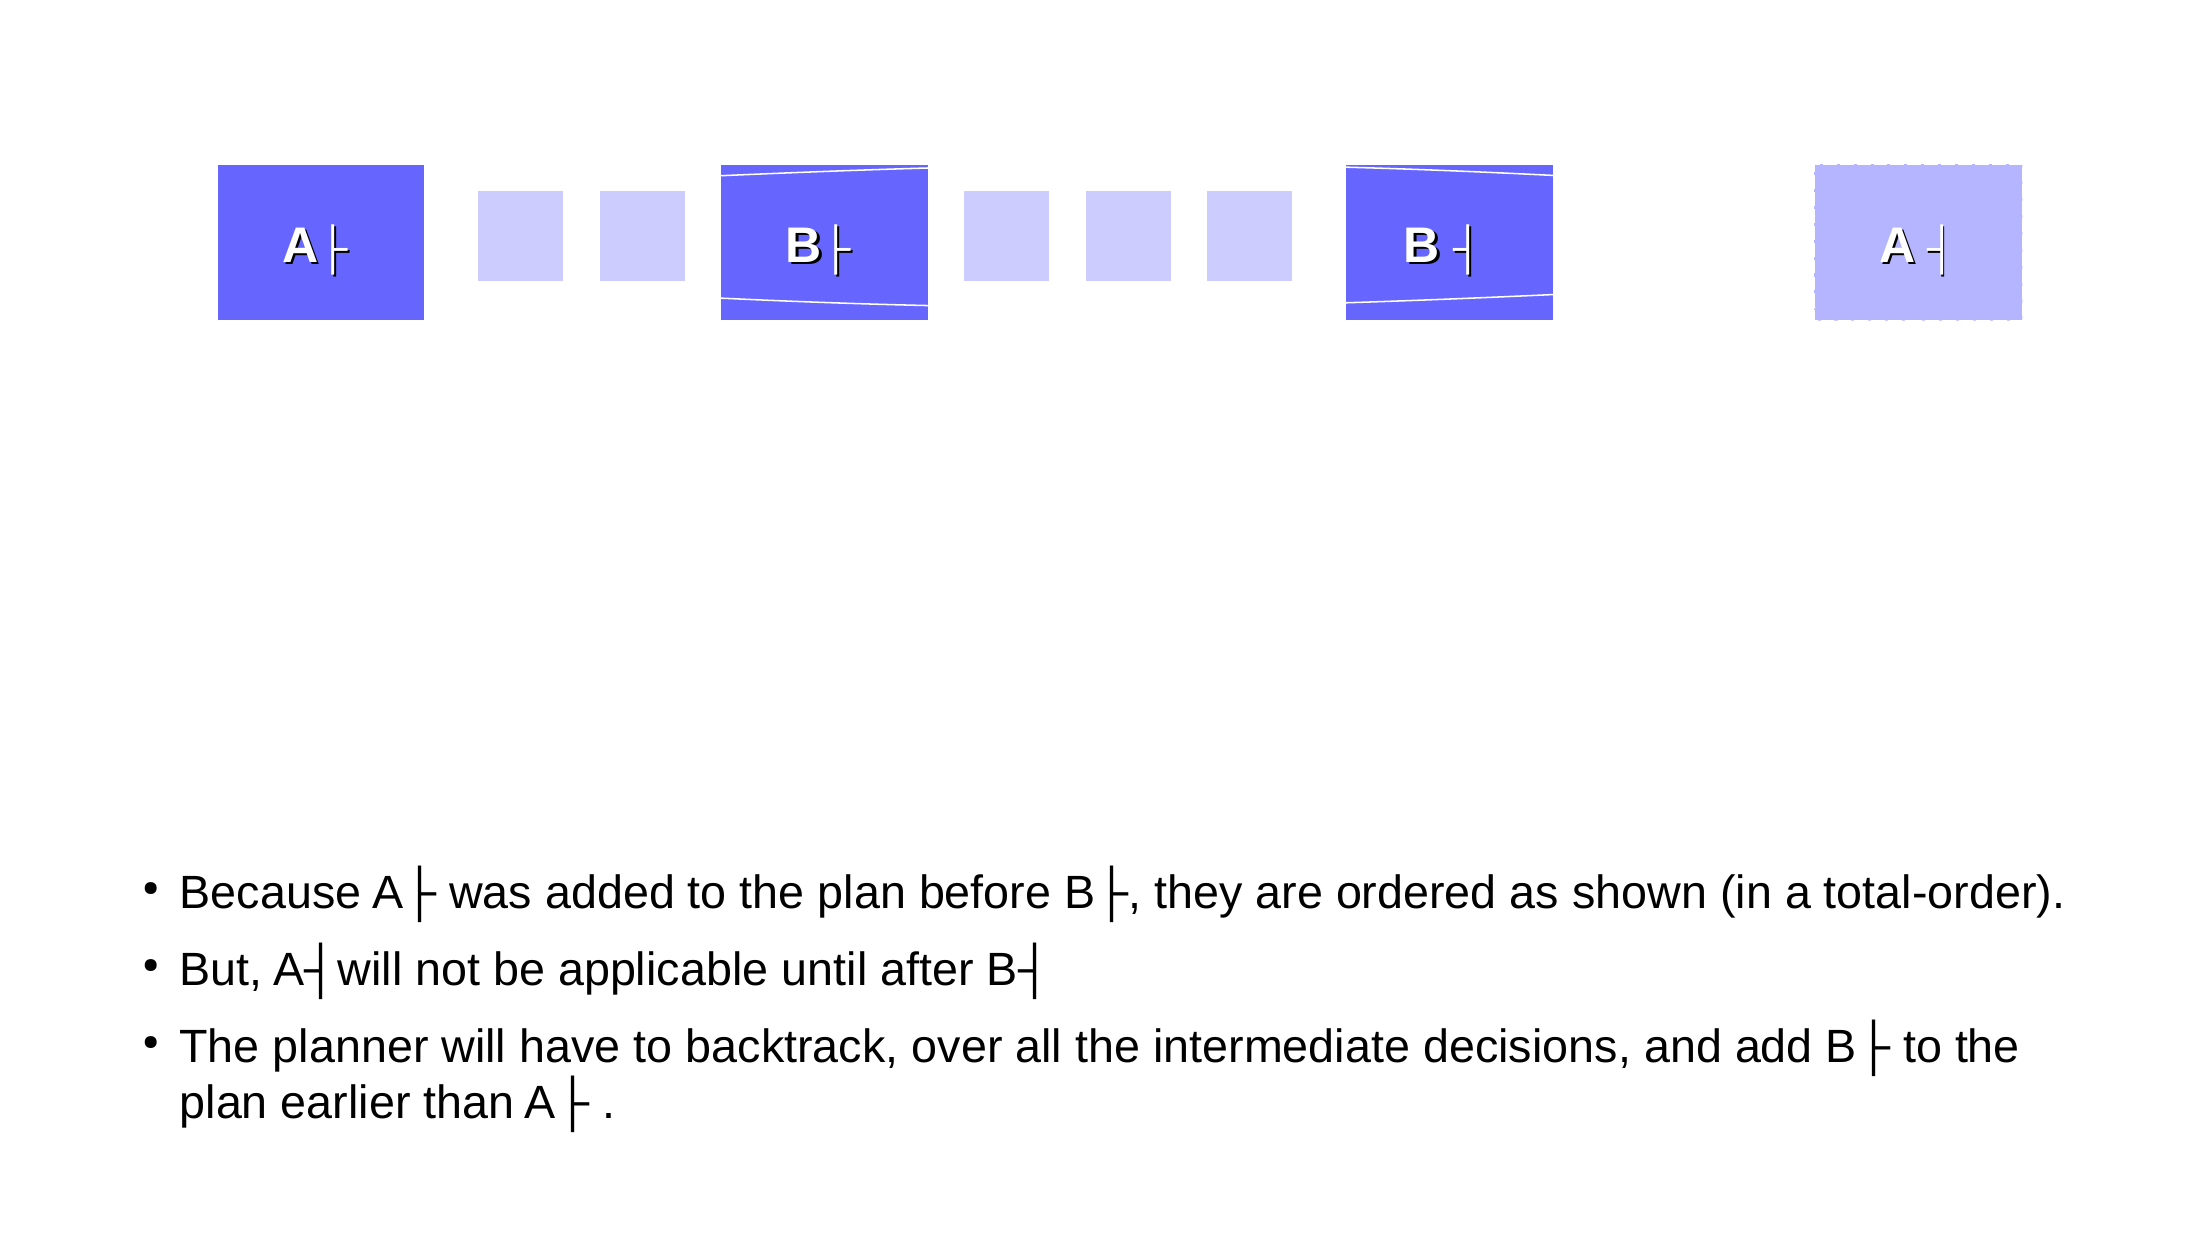

2
A├
B├
B ┤
A ┤
-2
-0.01
-0.01
5
-5
# Because A├ was added to the plan before B├, they are ordered as shown (in a total-order).
But, A┤will not be applicable until after B┤
The planner will have to backtrack, over all the intermediate decisions, and add B├ to the plan earlier than A├ .